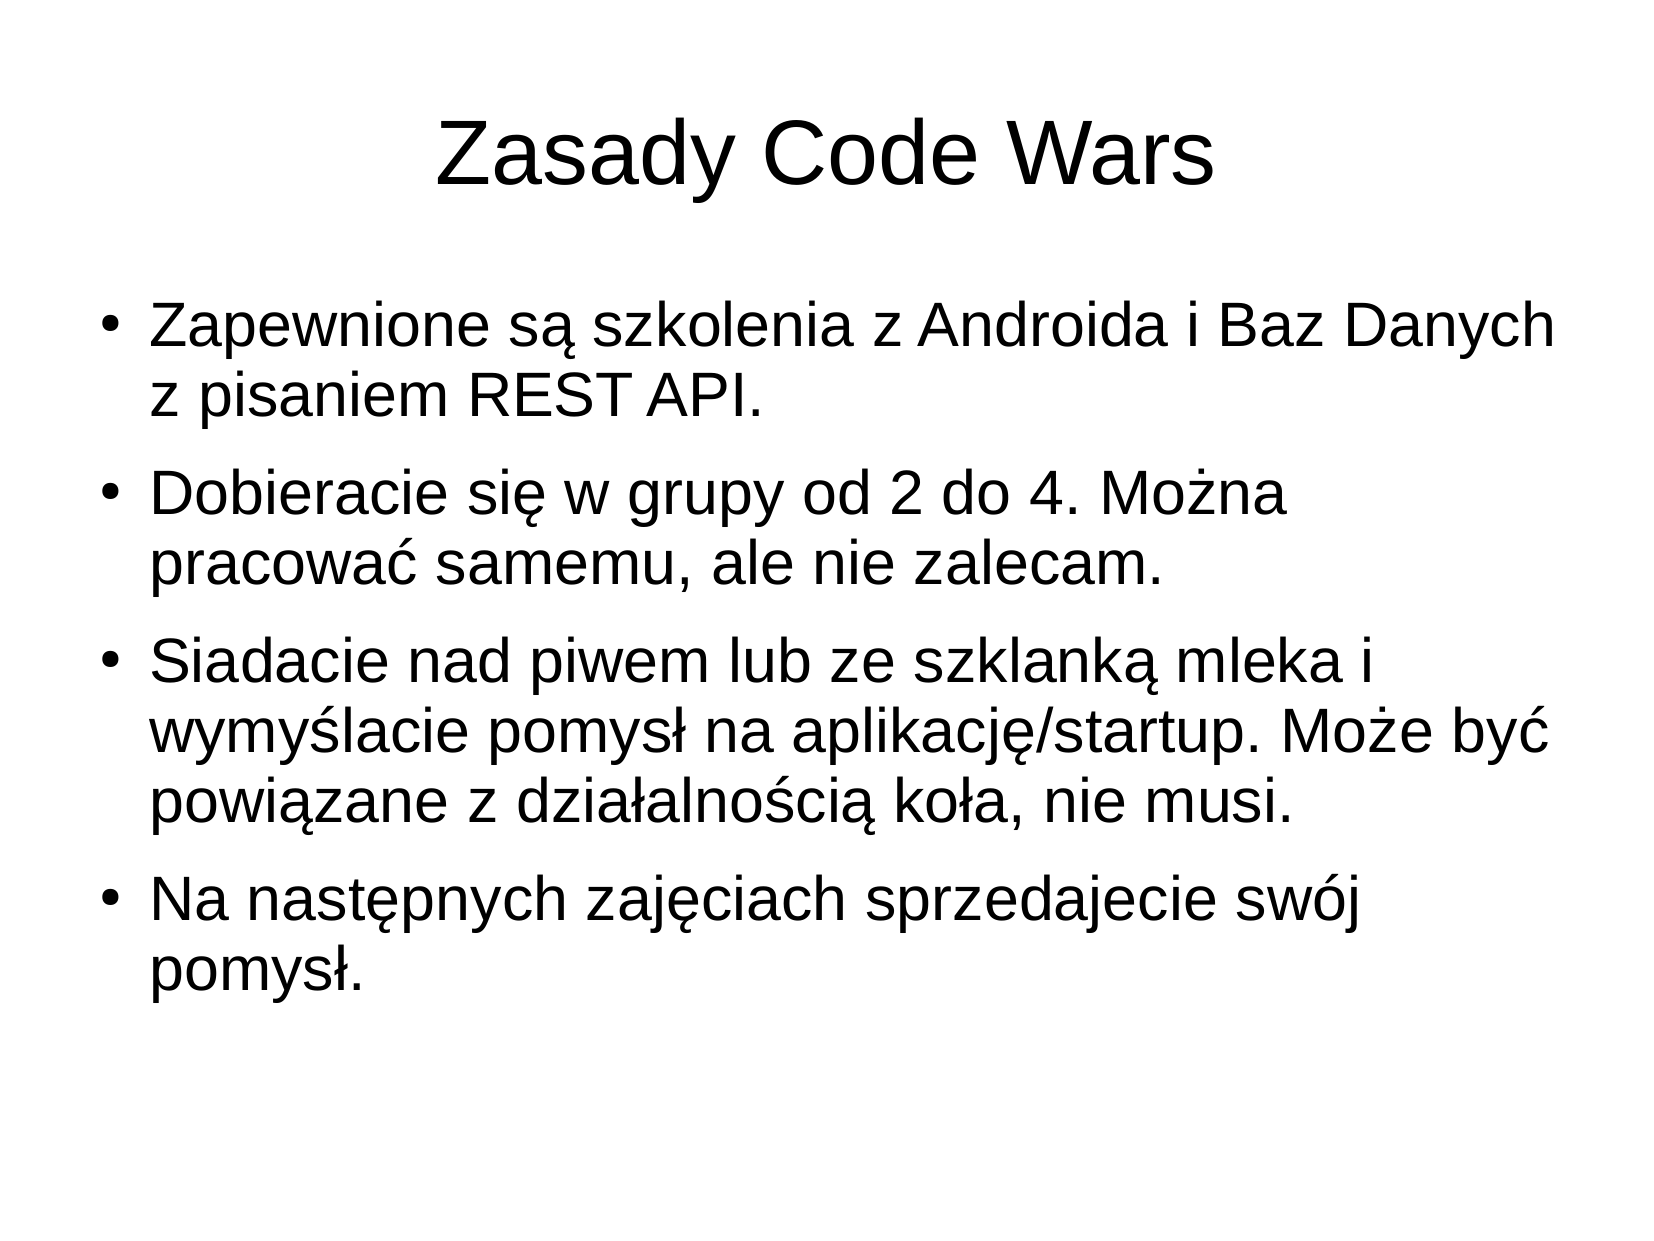

# Zasady Code Wars
Zapewnione są szkolenia z Androida i Baz Danych z pisaniem REST API.
Dobieracie się w grupy od 2 do 4. Można pracować samemu, ale nie zalecam.
Siadacie nad piwem lub ze szklanką mleka i wymyślacie pomysł na aplikację/startup. Może być powiązane z działalnością koła, nie musi.
Na następnych zajęciach sprzedajecie swój pomysł.